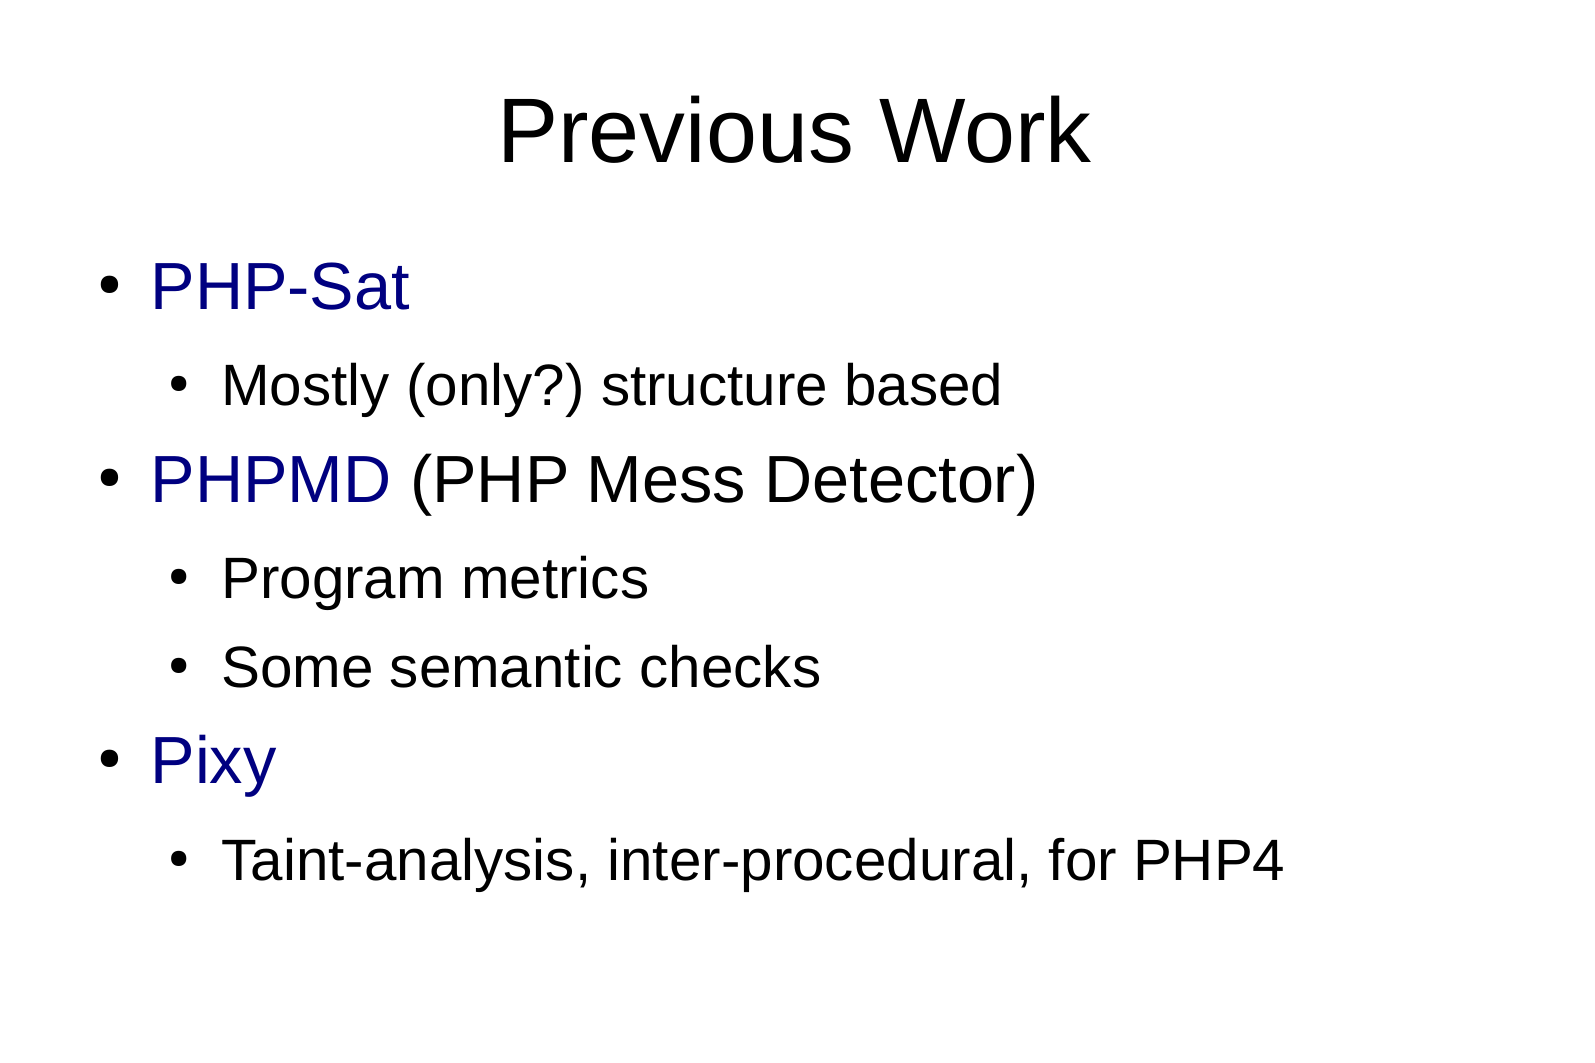

# Previous Work
PHP-Sat
Mostly (only?) structure based
PHPMD (PHP Mess Detector)
Program metrics
Some semantic checks
Pixy
Taint-analysis, inter-procedural, for PHP4